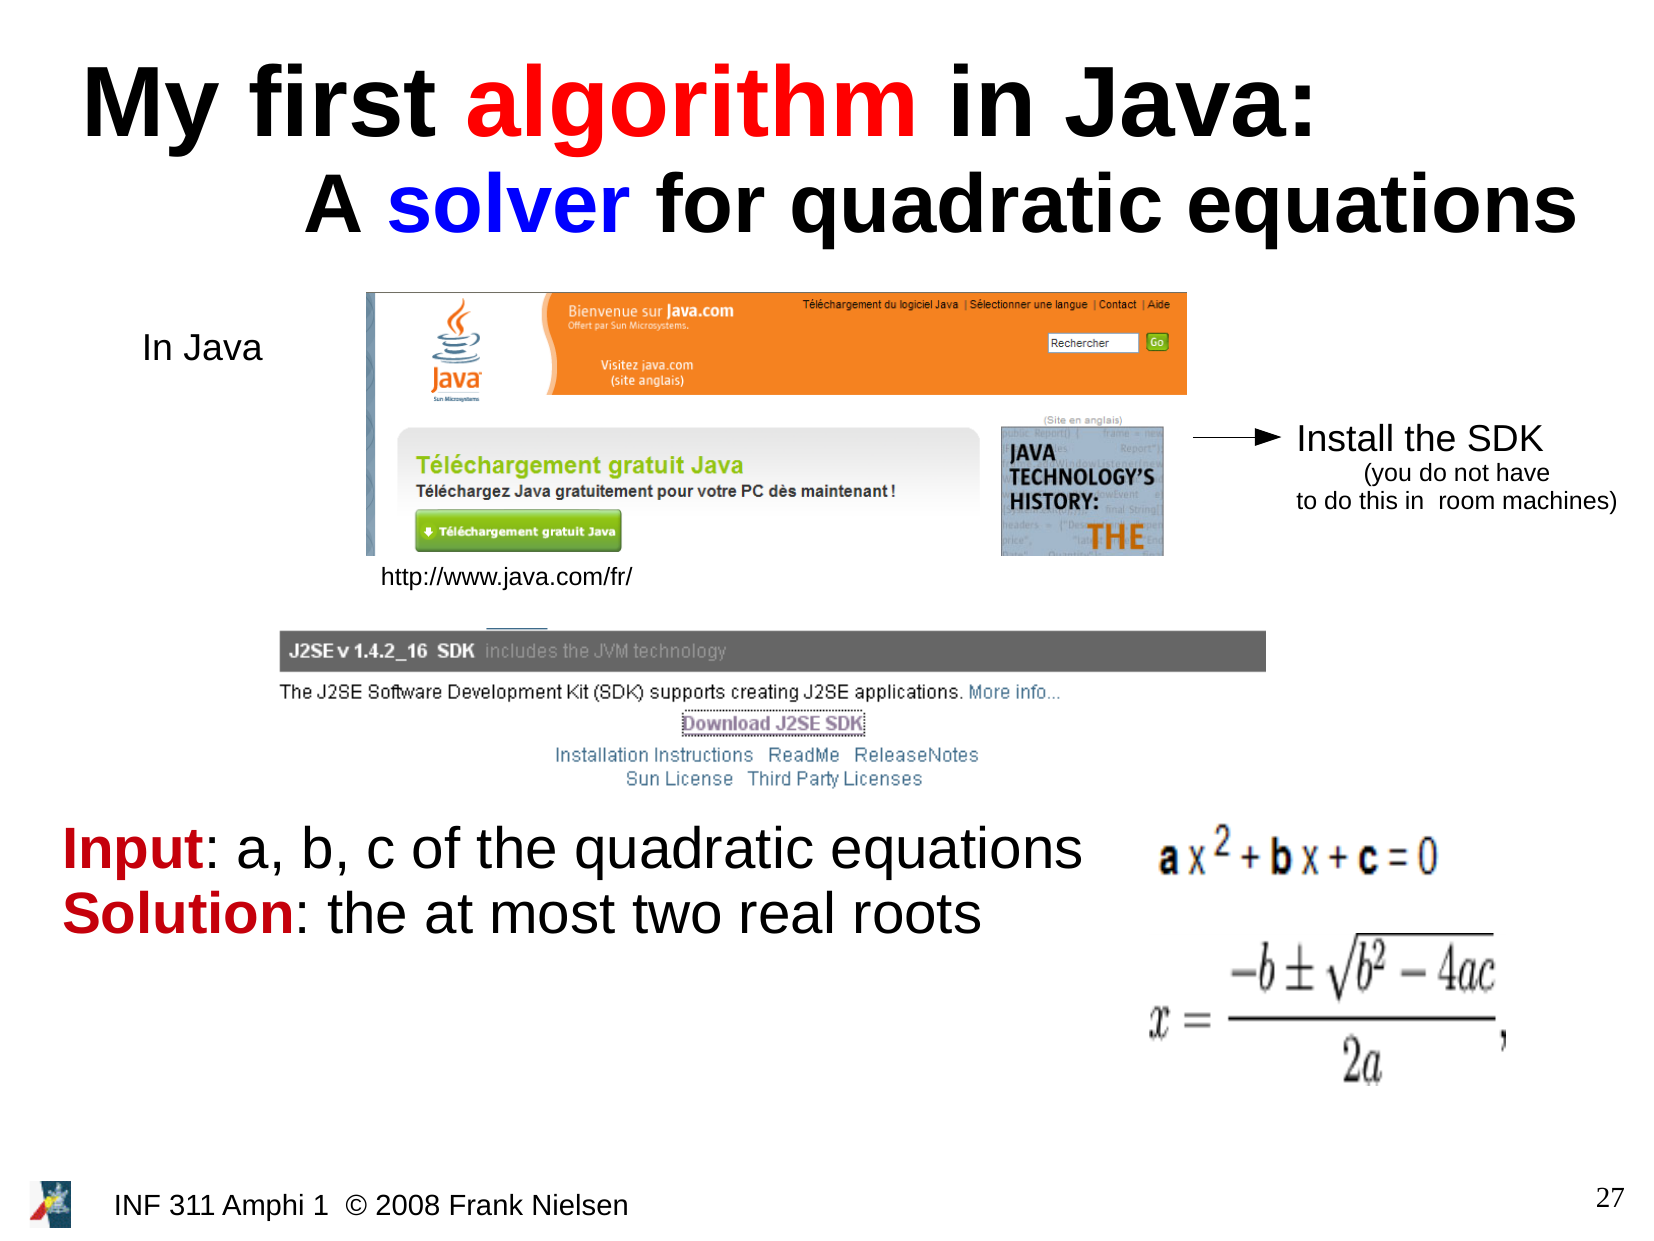

My first algorithm in Java:
 			A solver for quadratic equations
In Java
Install the SDK
(you do not have
to do this in room machines)
http://www.java.com/fr/
Input: a, b, c of the quadratic equations
Solution: the at most two real roots
27